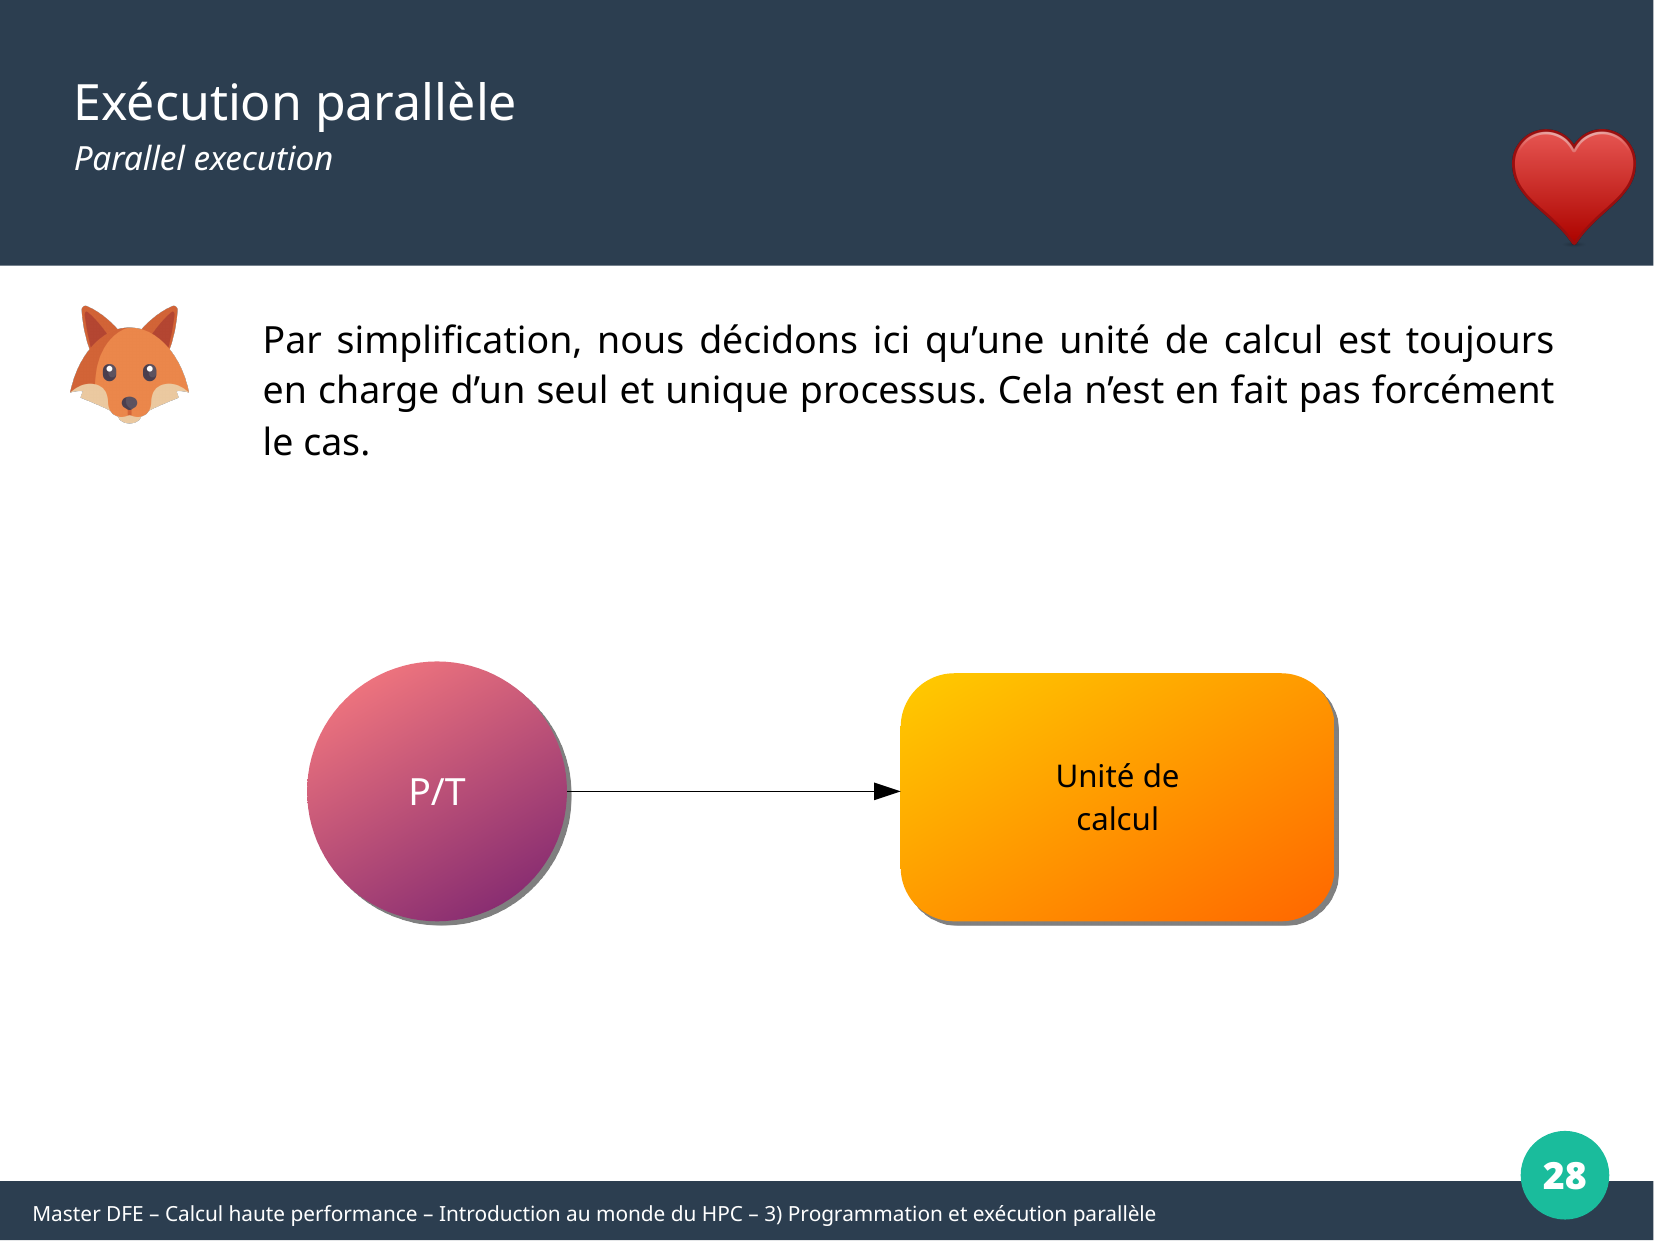

Exécution parallèle
Parallel execution
Par simplification, nous décidons ici qu’une unité de calcul est toujours en charge d’un seul et unique processus. Cela n’est en fait pas forcément le cas.
P/T
Unité de
calcul
28
Master DFE – Calcul haute performance – Introduction au monde du HPC – 3) Programmation et exécution parallèle